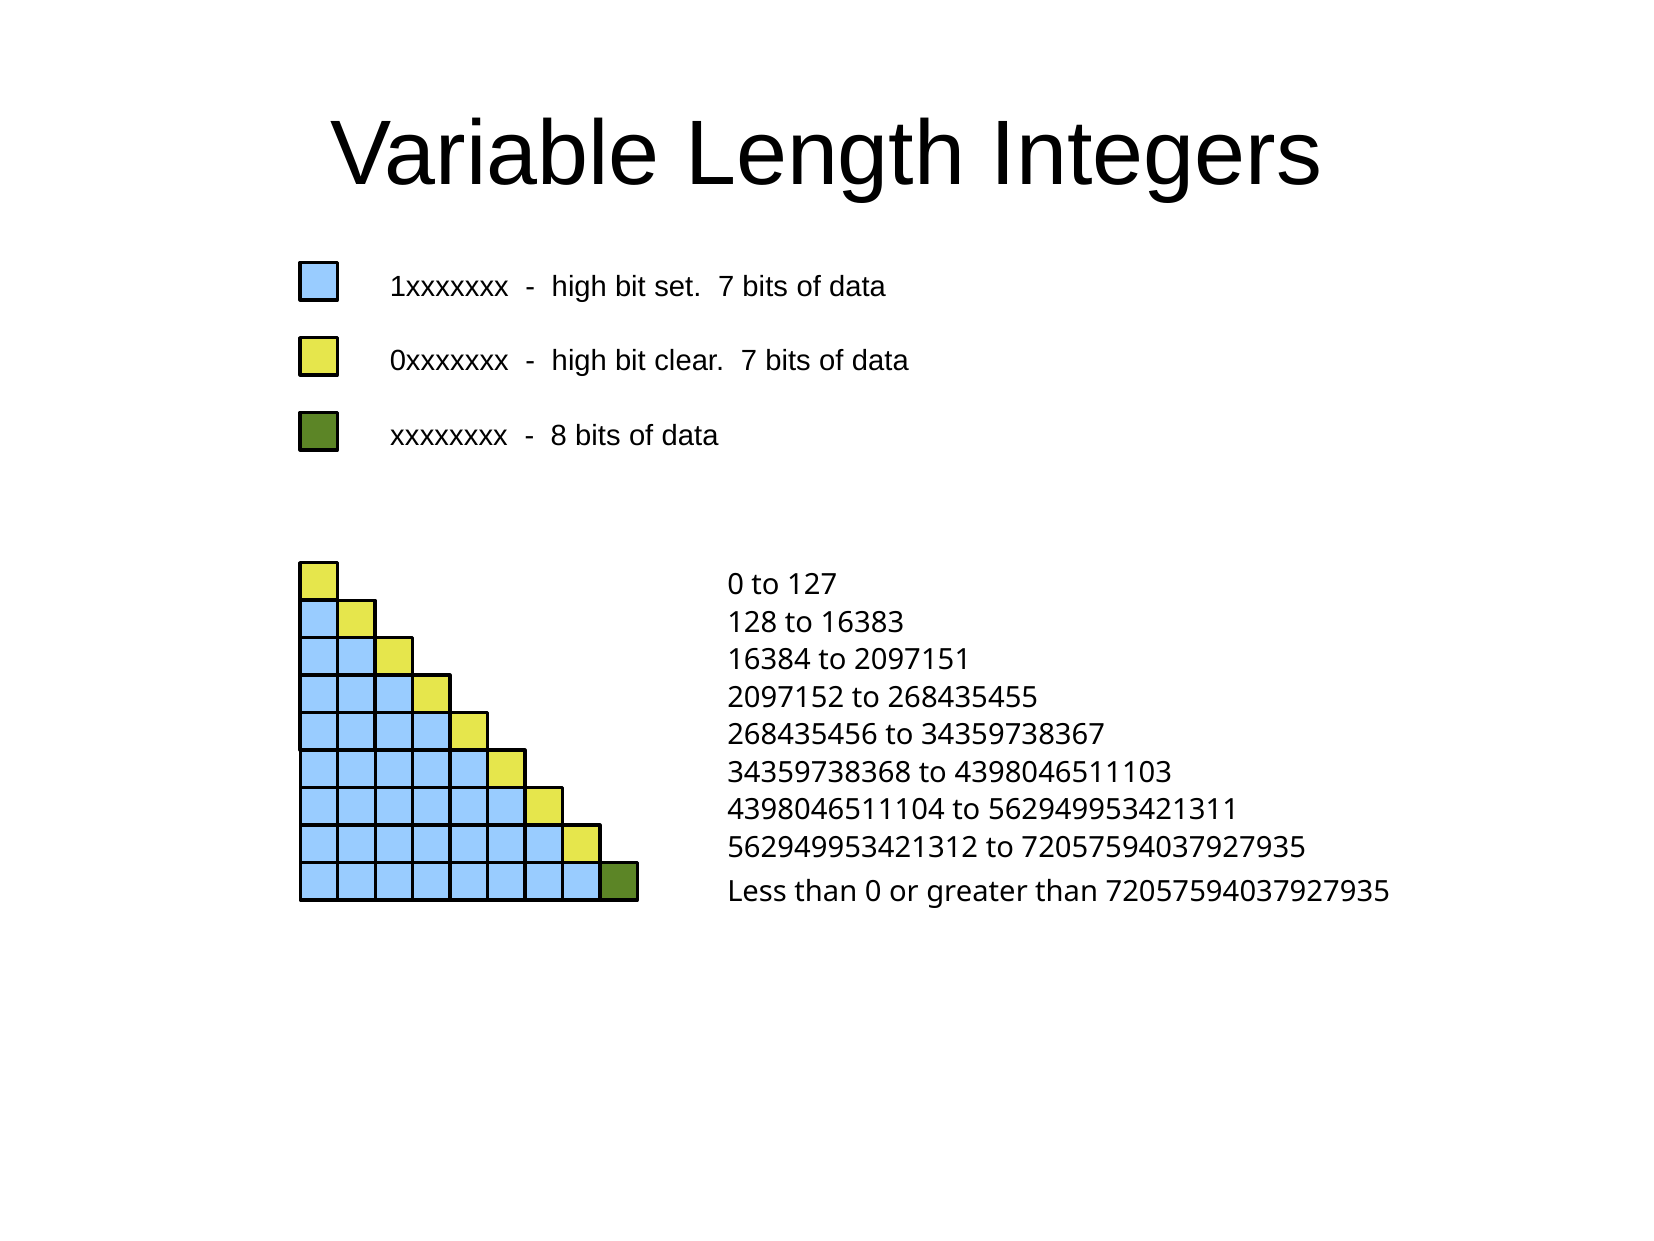

# Variable Length Integers
1xxxxxxx - high bit set. 7 bits of data
0xxxxxxx - high bit clear. 7 bits of data
xxxxxxxx - 8 bits of data
0 to 127
128 to 16383
16384 to 2097151
2097152 to 268435455
268435456 to 34359738367
34359738368 to 4398046511103
4398046511104 to 562949953421311
562949953421312 to 72057594037927935
Less than 0 or greater than 72057594037927935